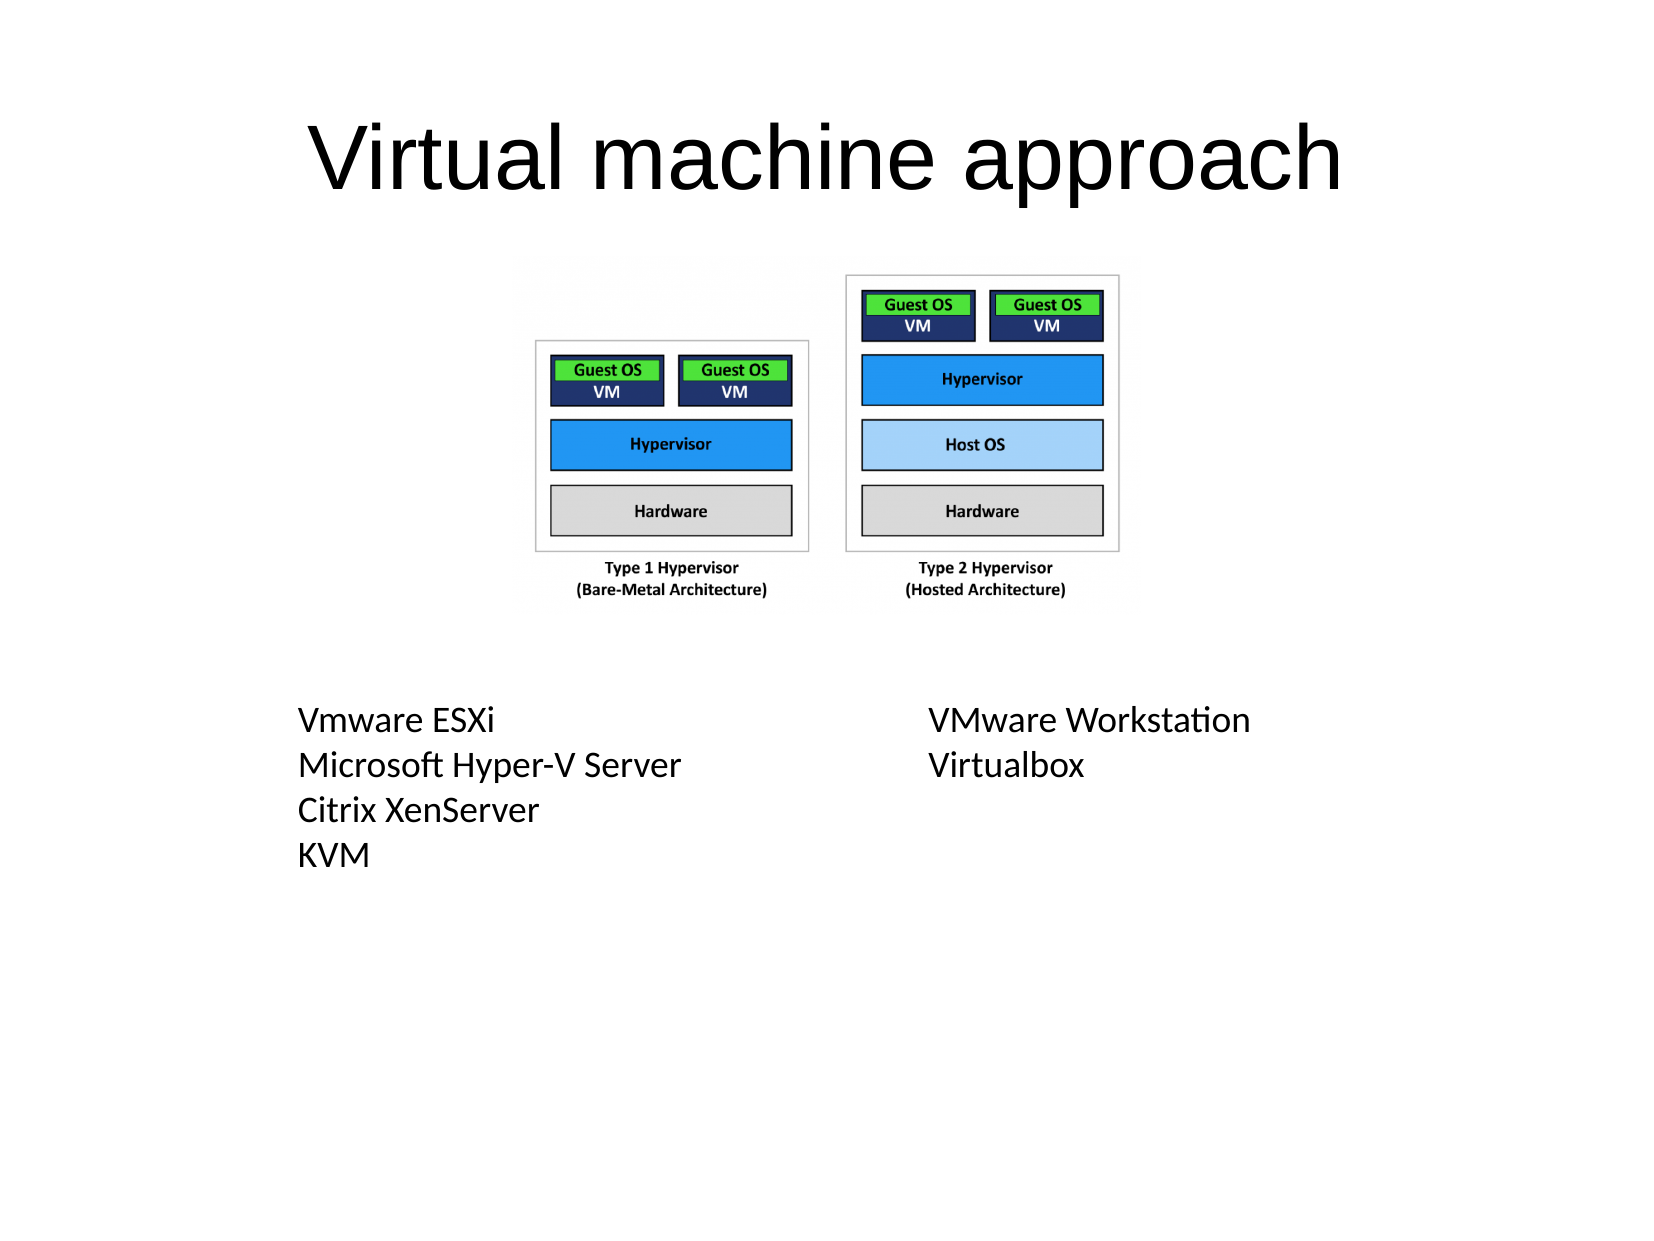

# Virtual machine approach
Vmware ESXi
Microsoft Hyper-V Server
Citrix XenServer
KVM
VMware Workstation
Virtualbox